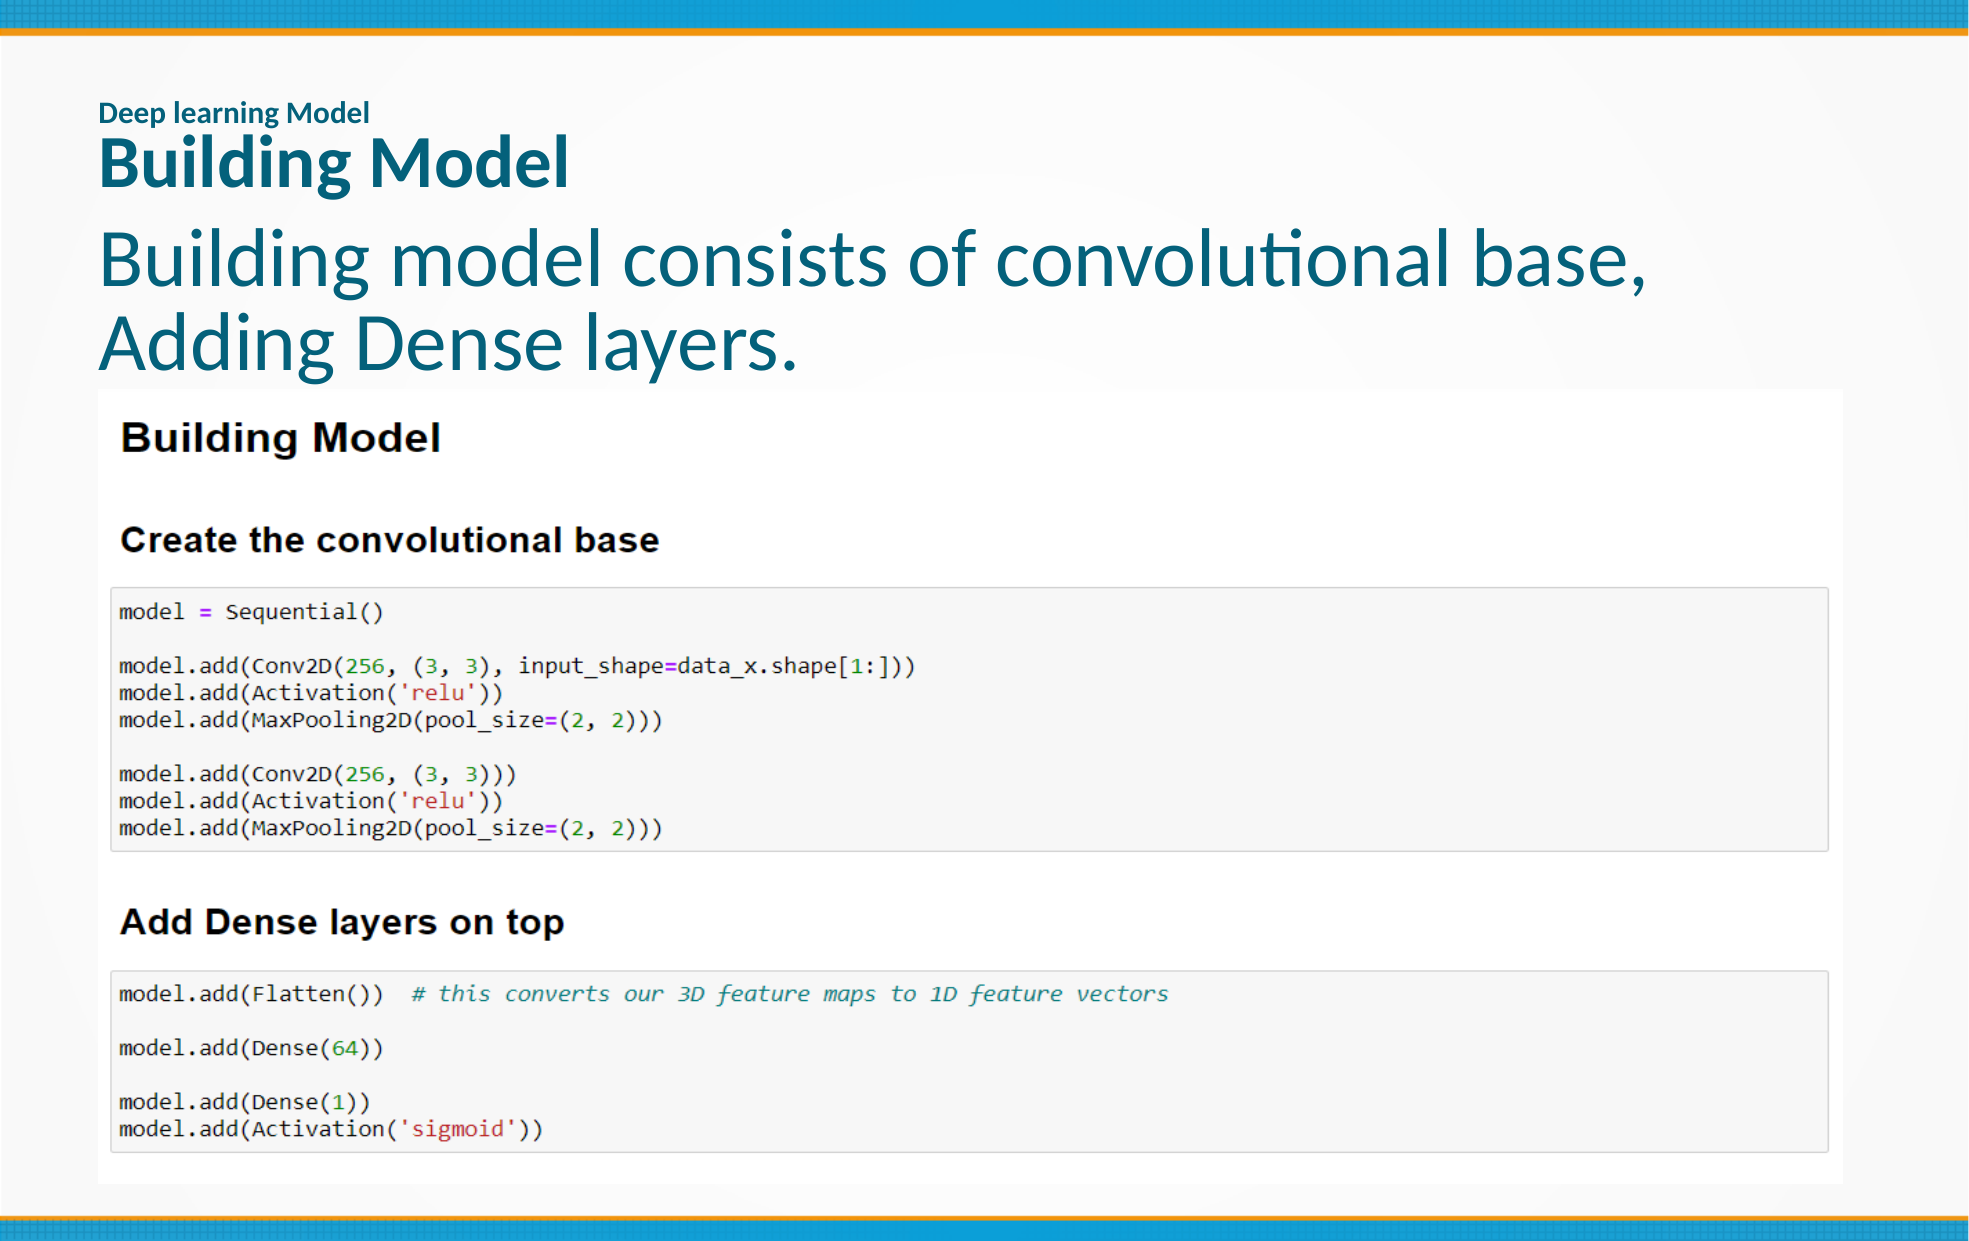

# Deep learning Model Building Model
Building model consists of convolutional base, Adding Dense layers.